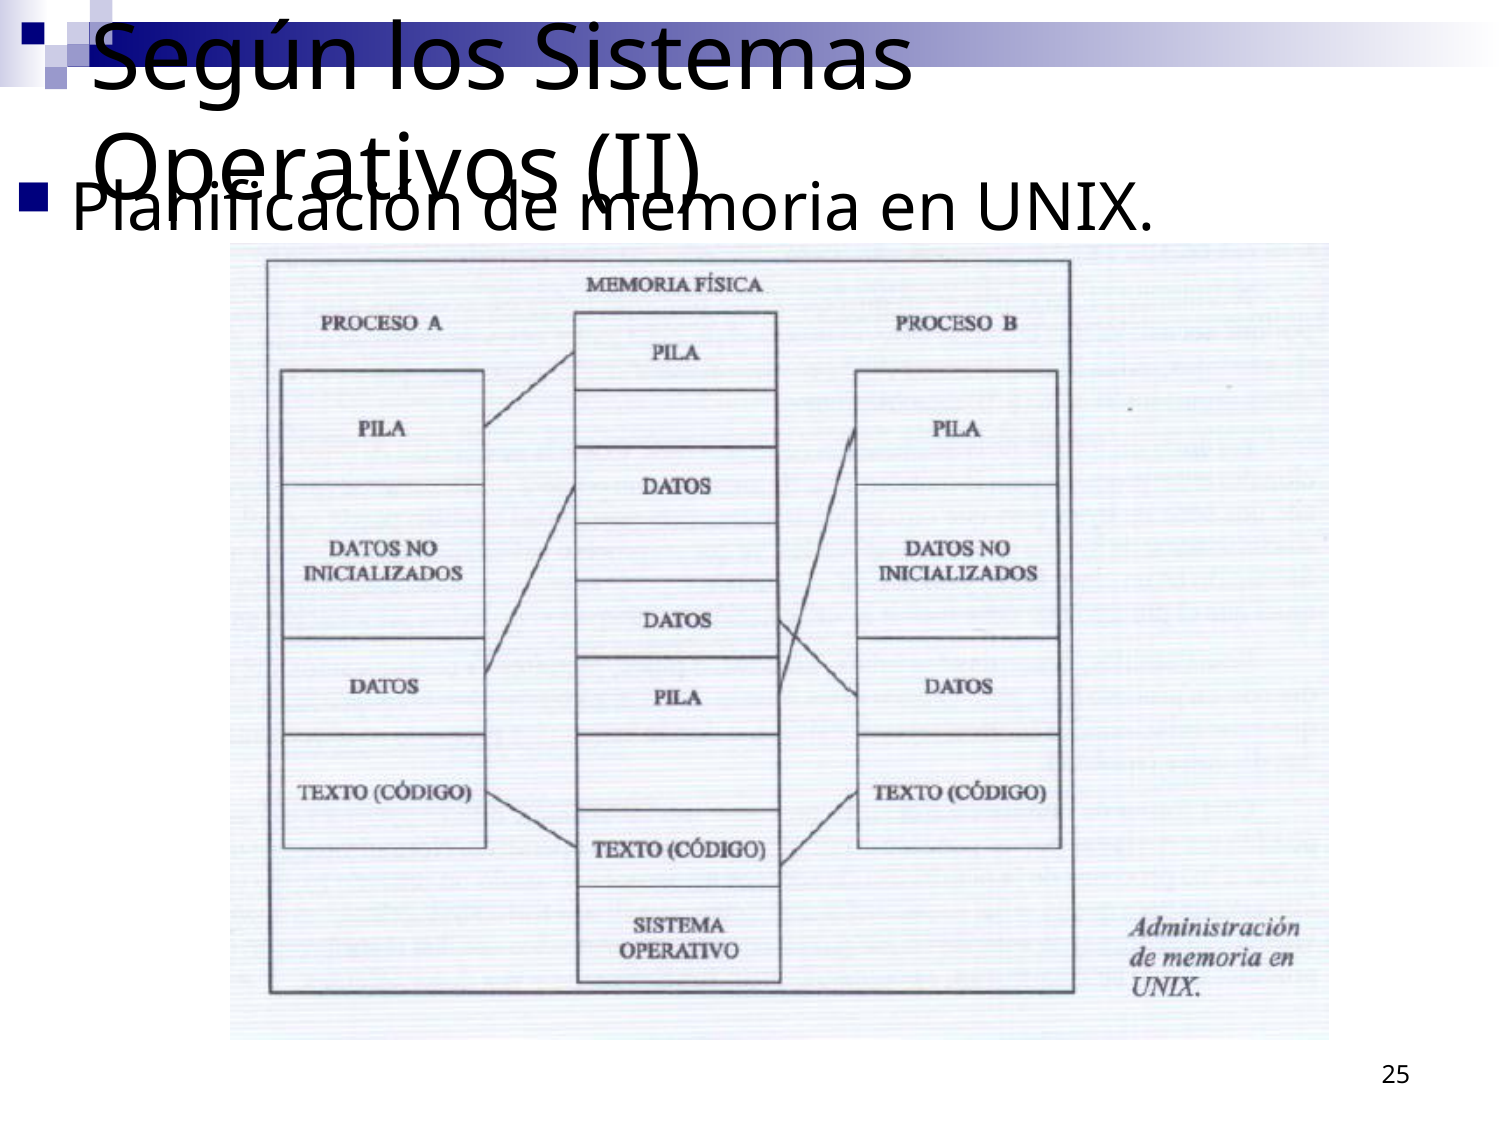

Según los Sistemas Operativos (II)
Planificación de memoria en UNIX.